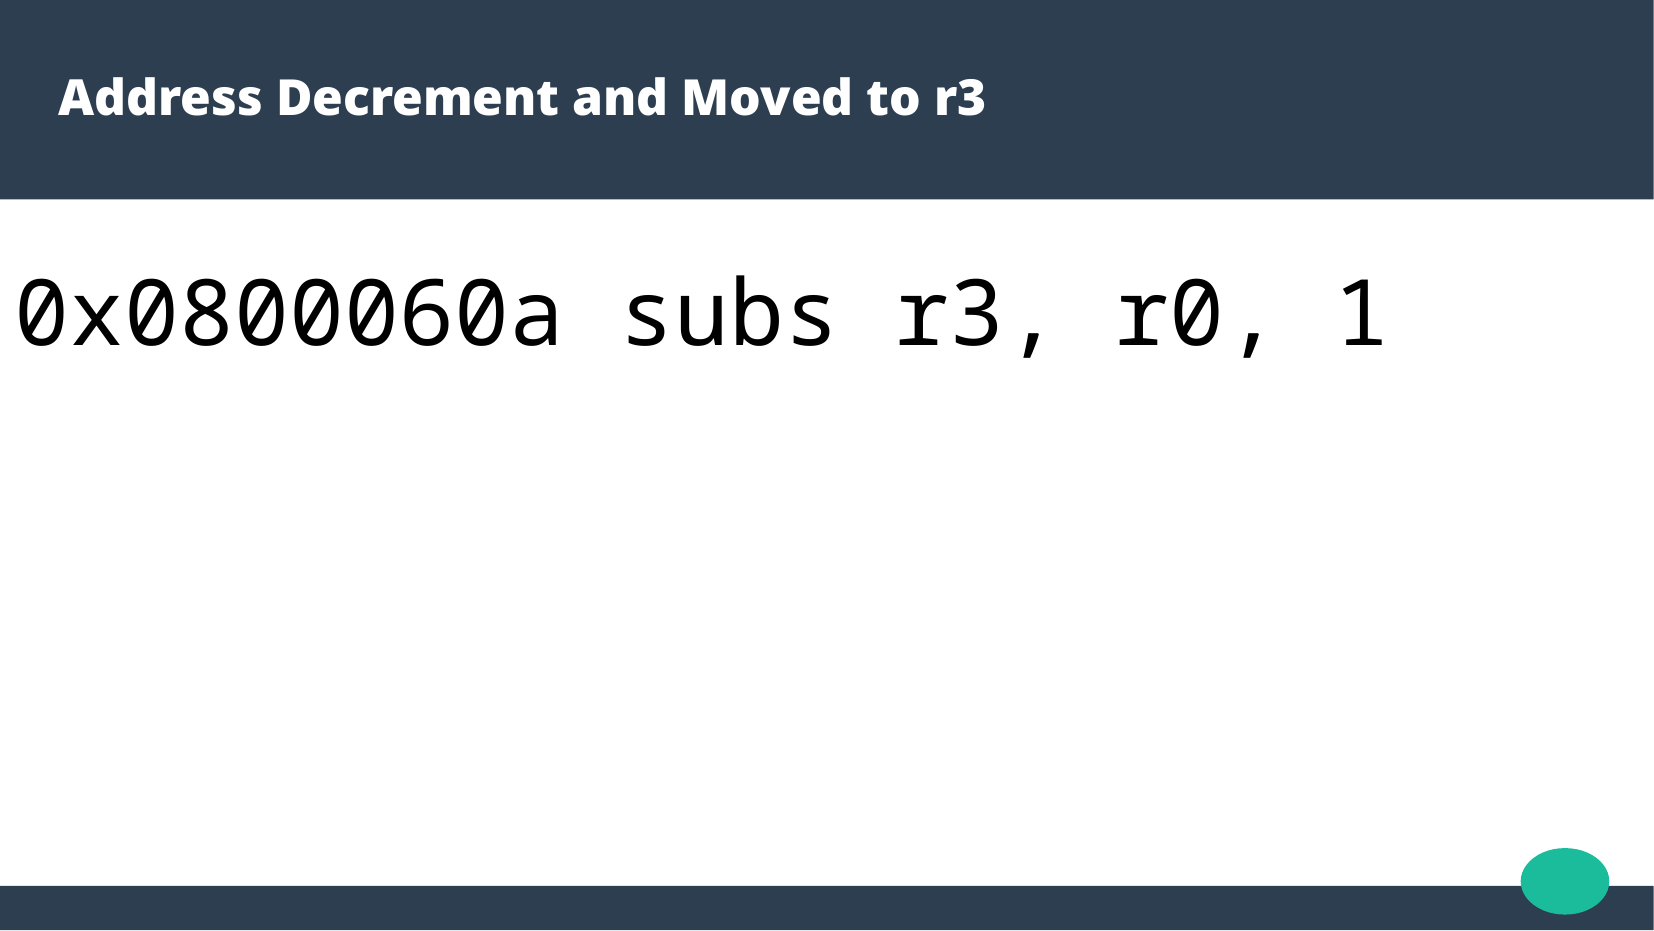

# Address Decrement and Moved to r3
0x0800060a subs r3, r0, 1